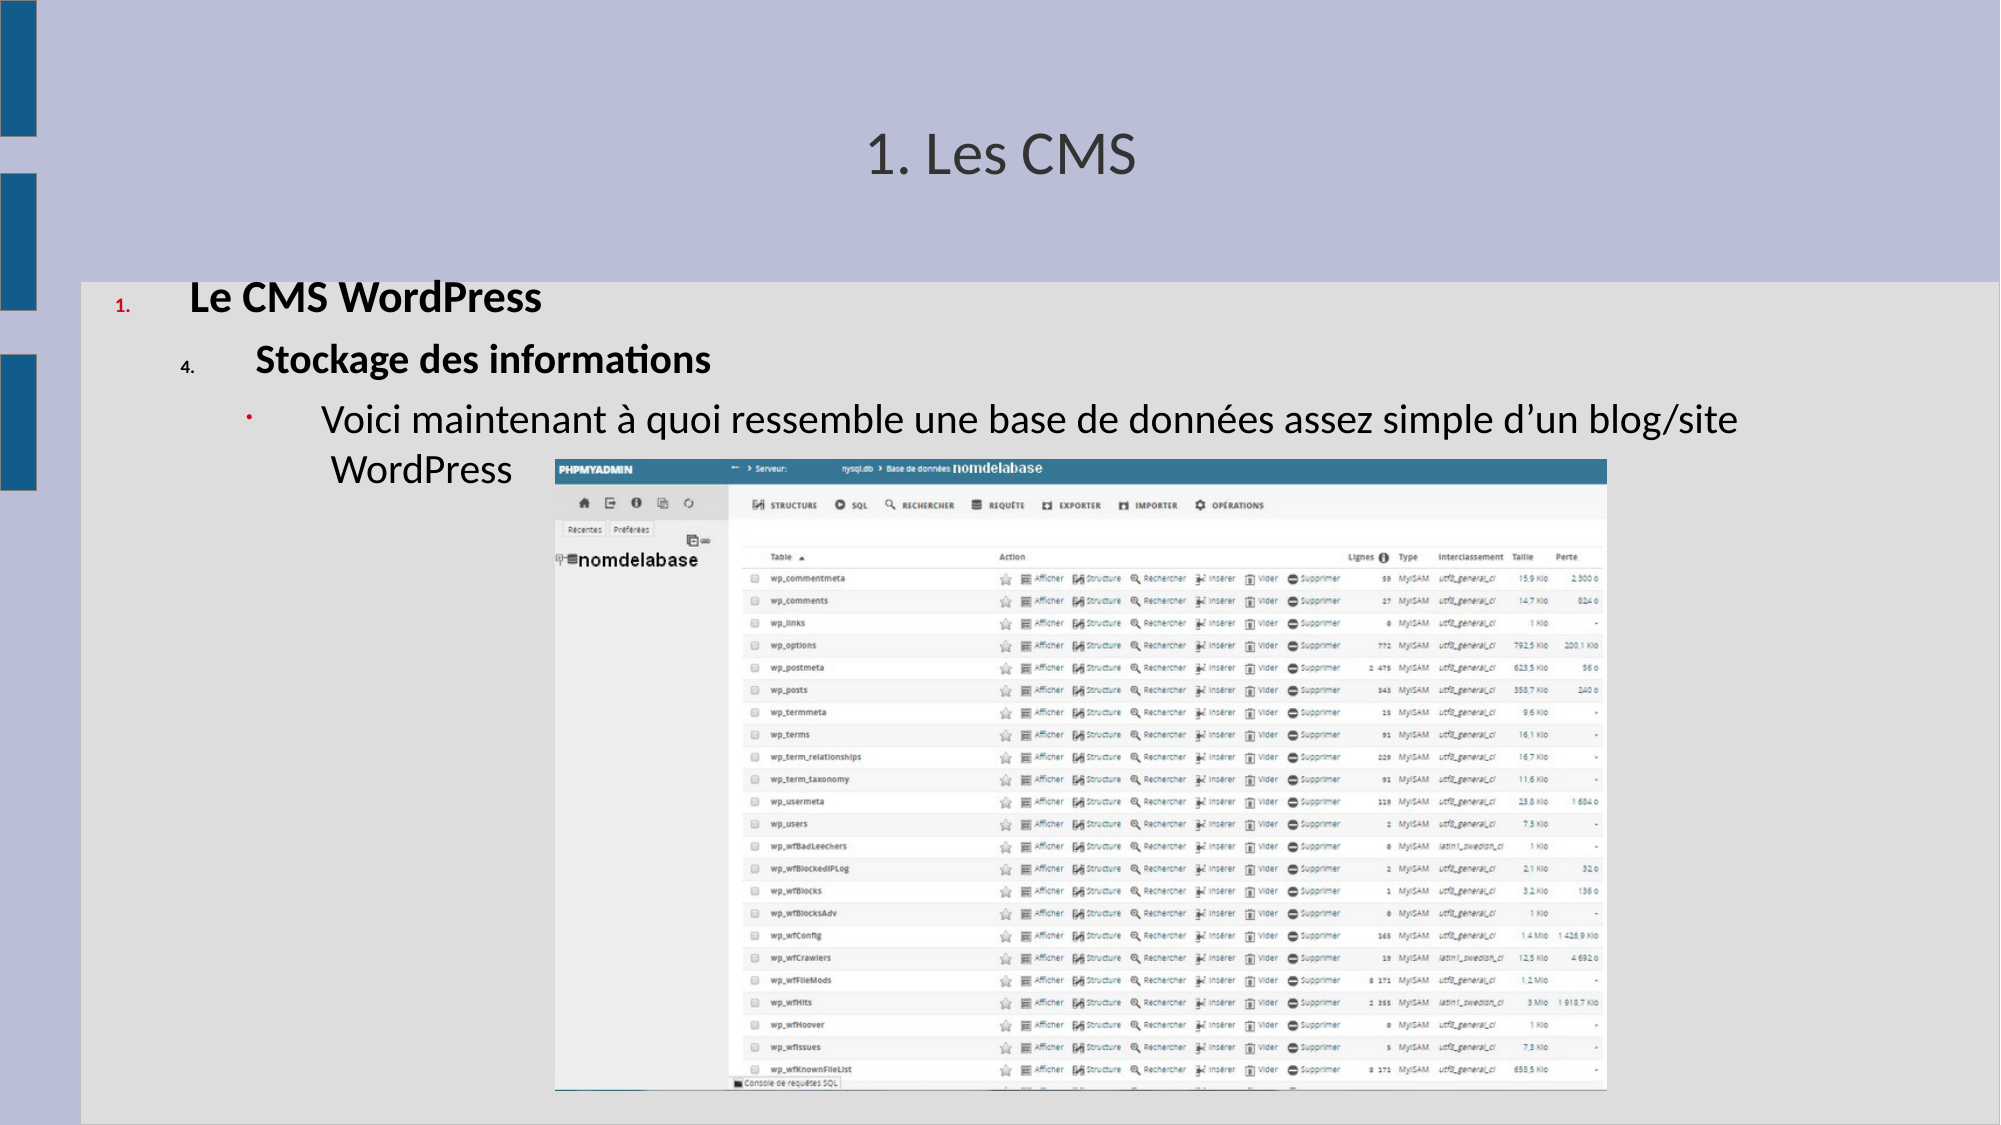

# 1. Les CMS
Le CMS WordPress
Stockage des informations
Voici maintenant à quoi ressemble une base de données assez simple d’un blog/site WordPress